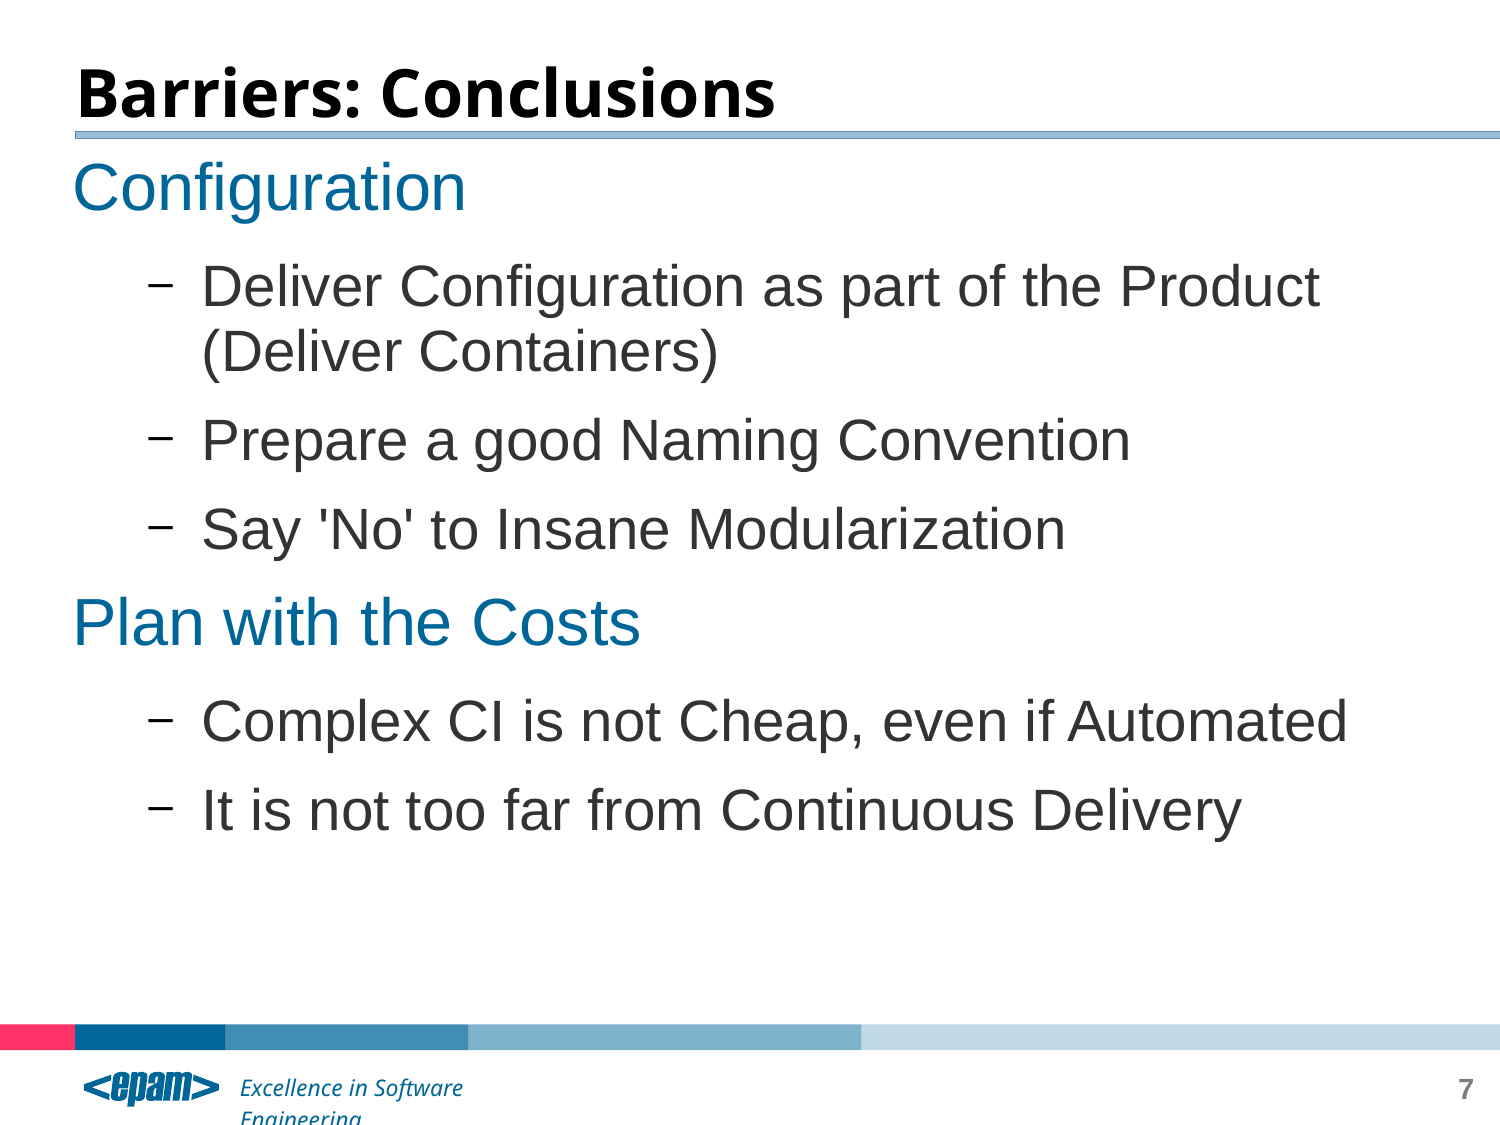

# Barriers: Conclusions
Configuration
Deliver Configuration as part of the Product
(Deliver Containers)
Prepare a good Naming Convention
Say 'No' to Insane Modularization
Plan with the Costs
Complex CI is not Cheap, even if Automated
It is not too far from Continuous Delivery